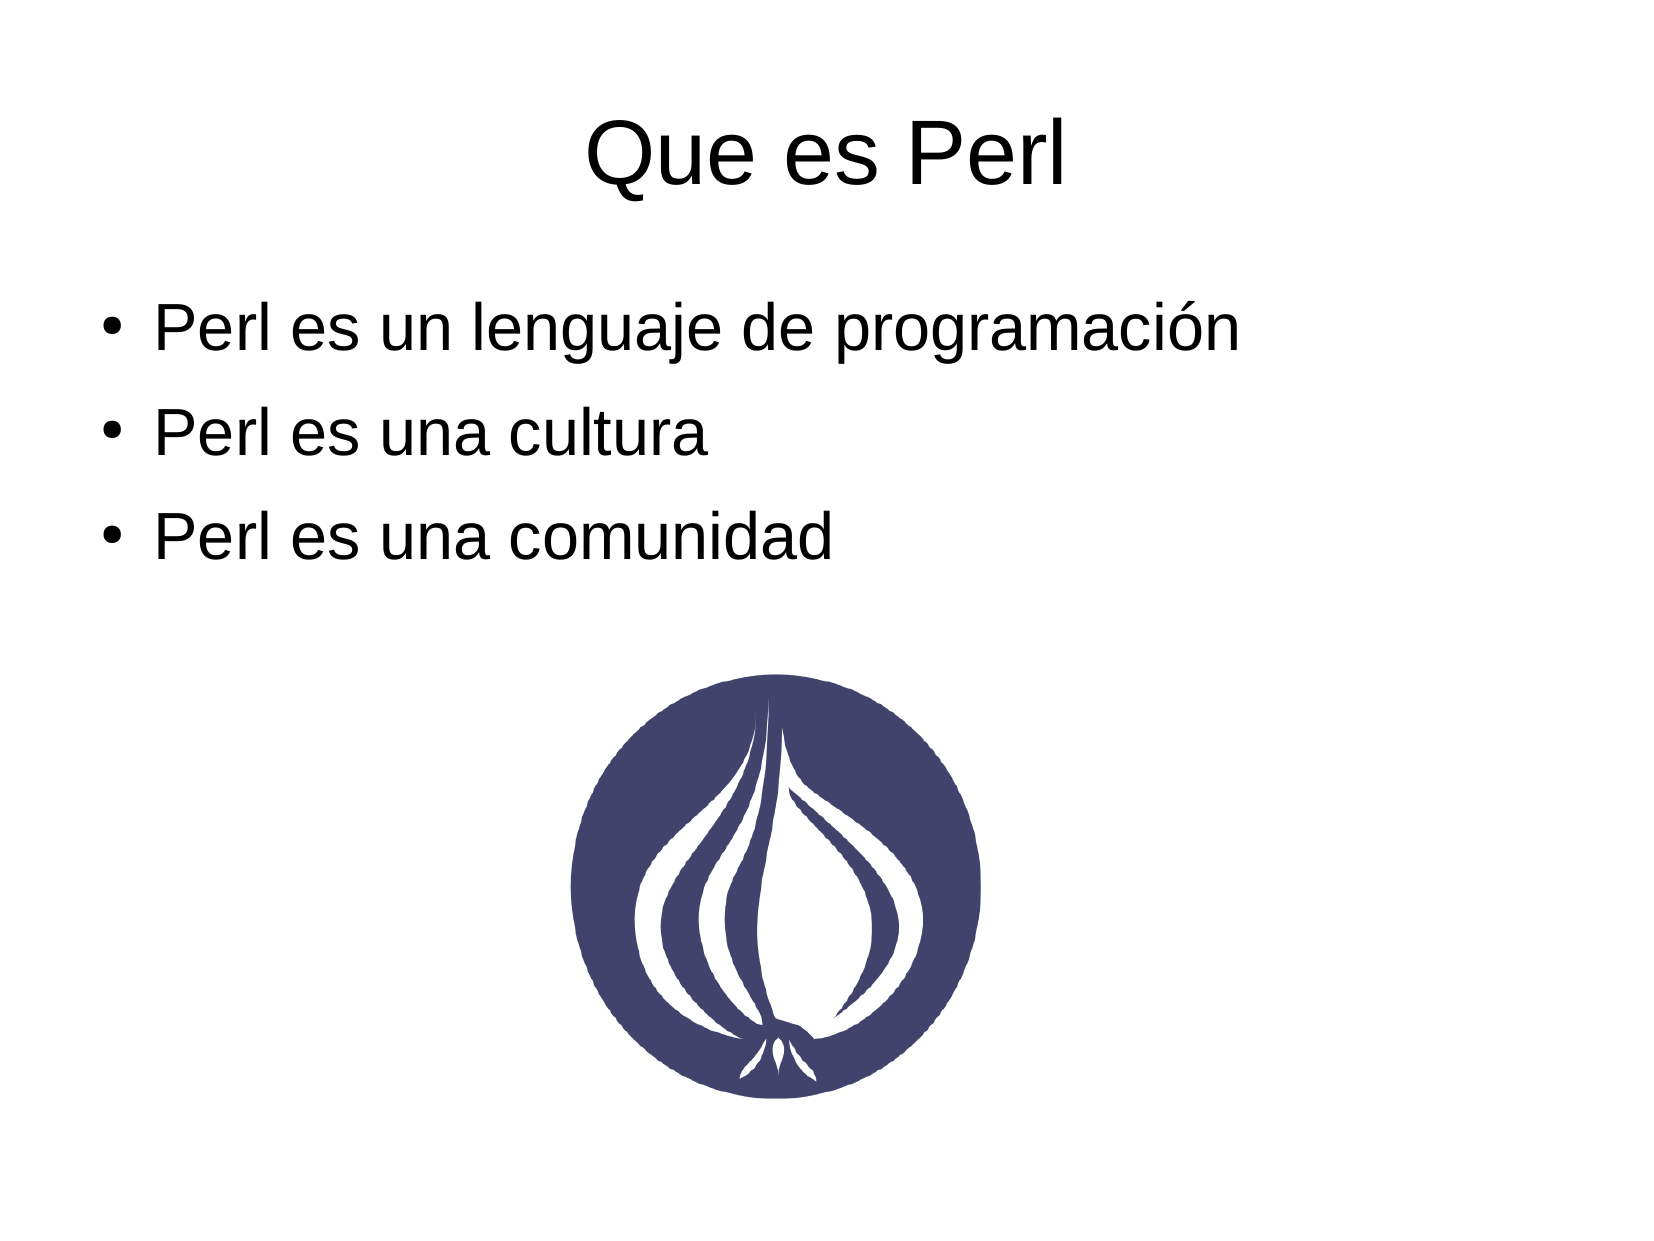

# Que es Perl
Perl es un lenguaje de programación
Perl es una cultura
Perl es una comunidad